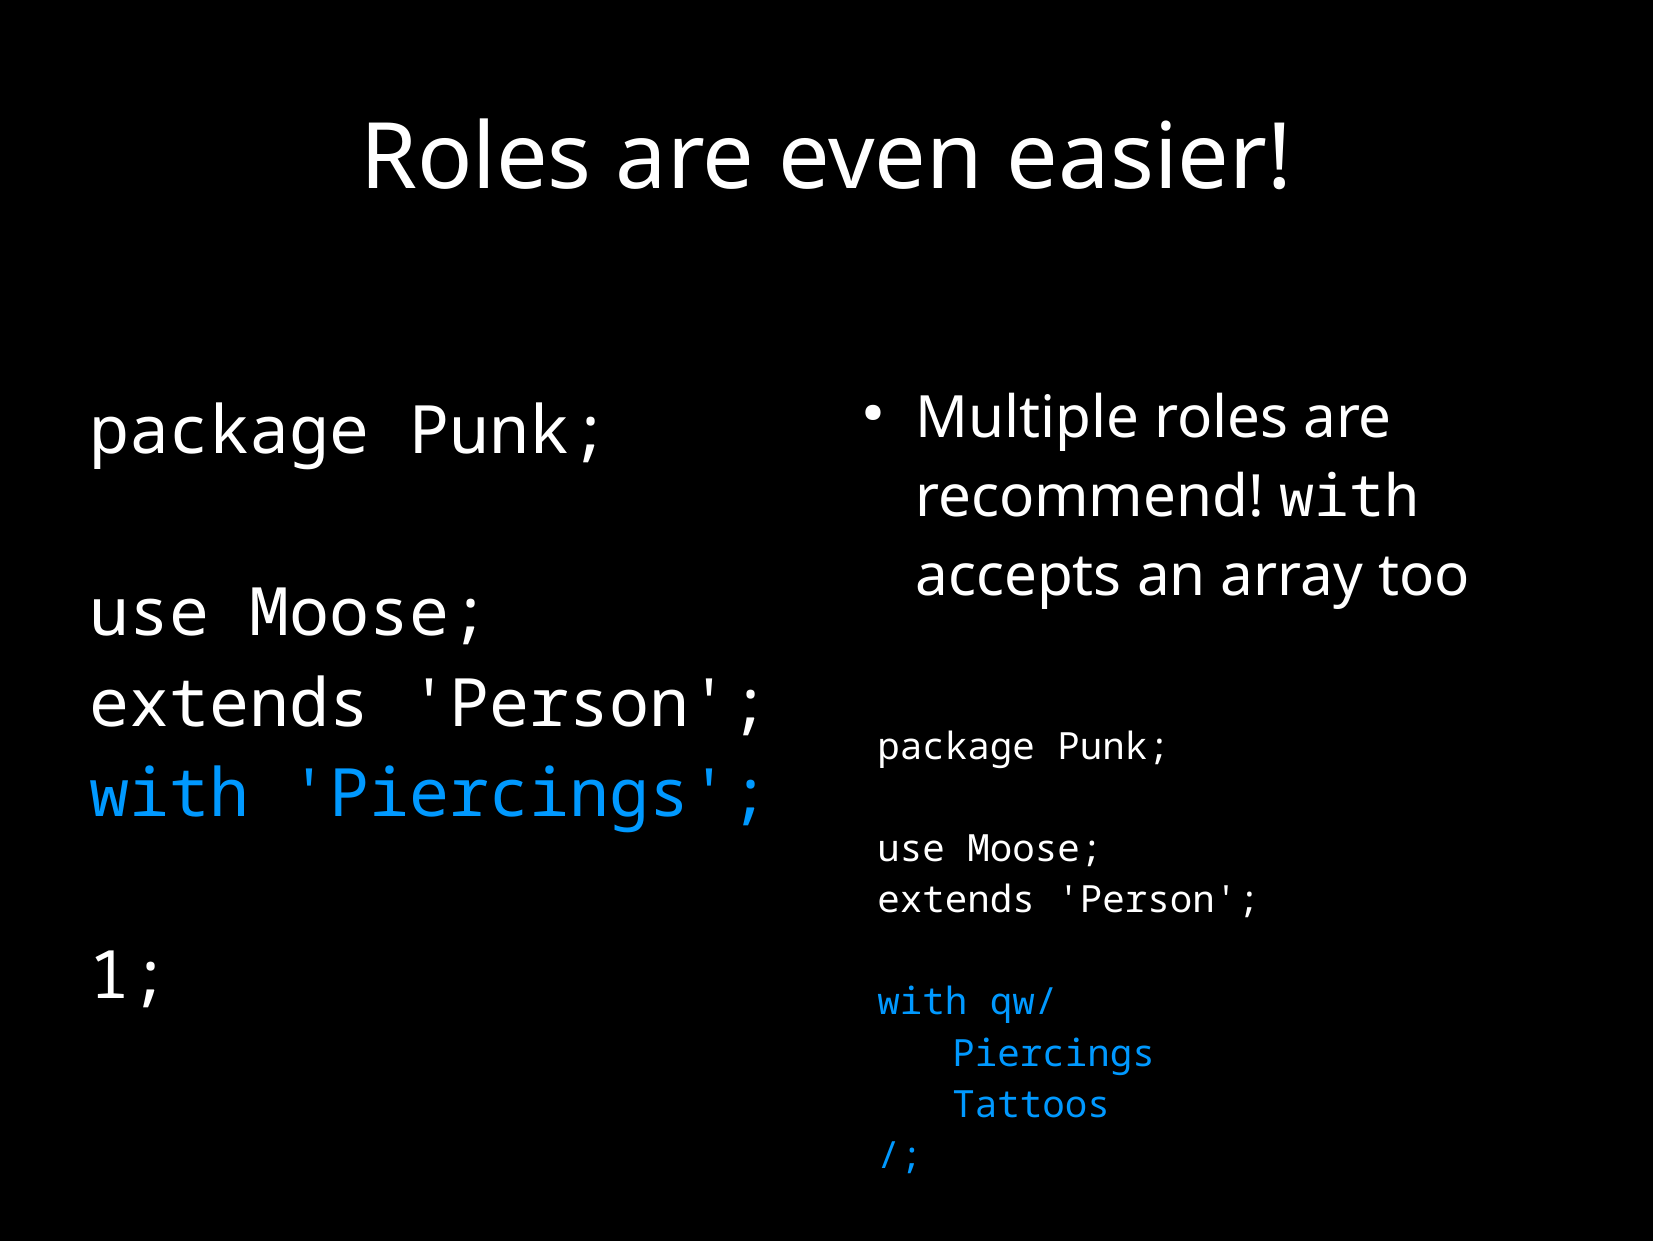

# Roles are even easier!
package Punk;
use Moose;
extends 'Person';
with 'Piercings';
1;
Multiple roles are recommend! with accepts an array too
package Punk;
use Moose;
extends 'Person';
with qw/
	Piercings
	Tattoos
/;
1;